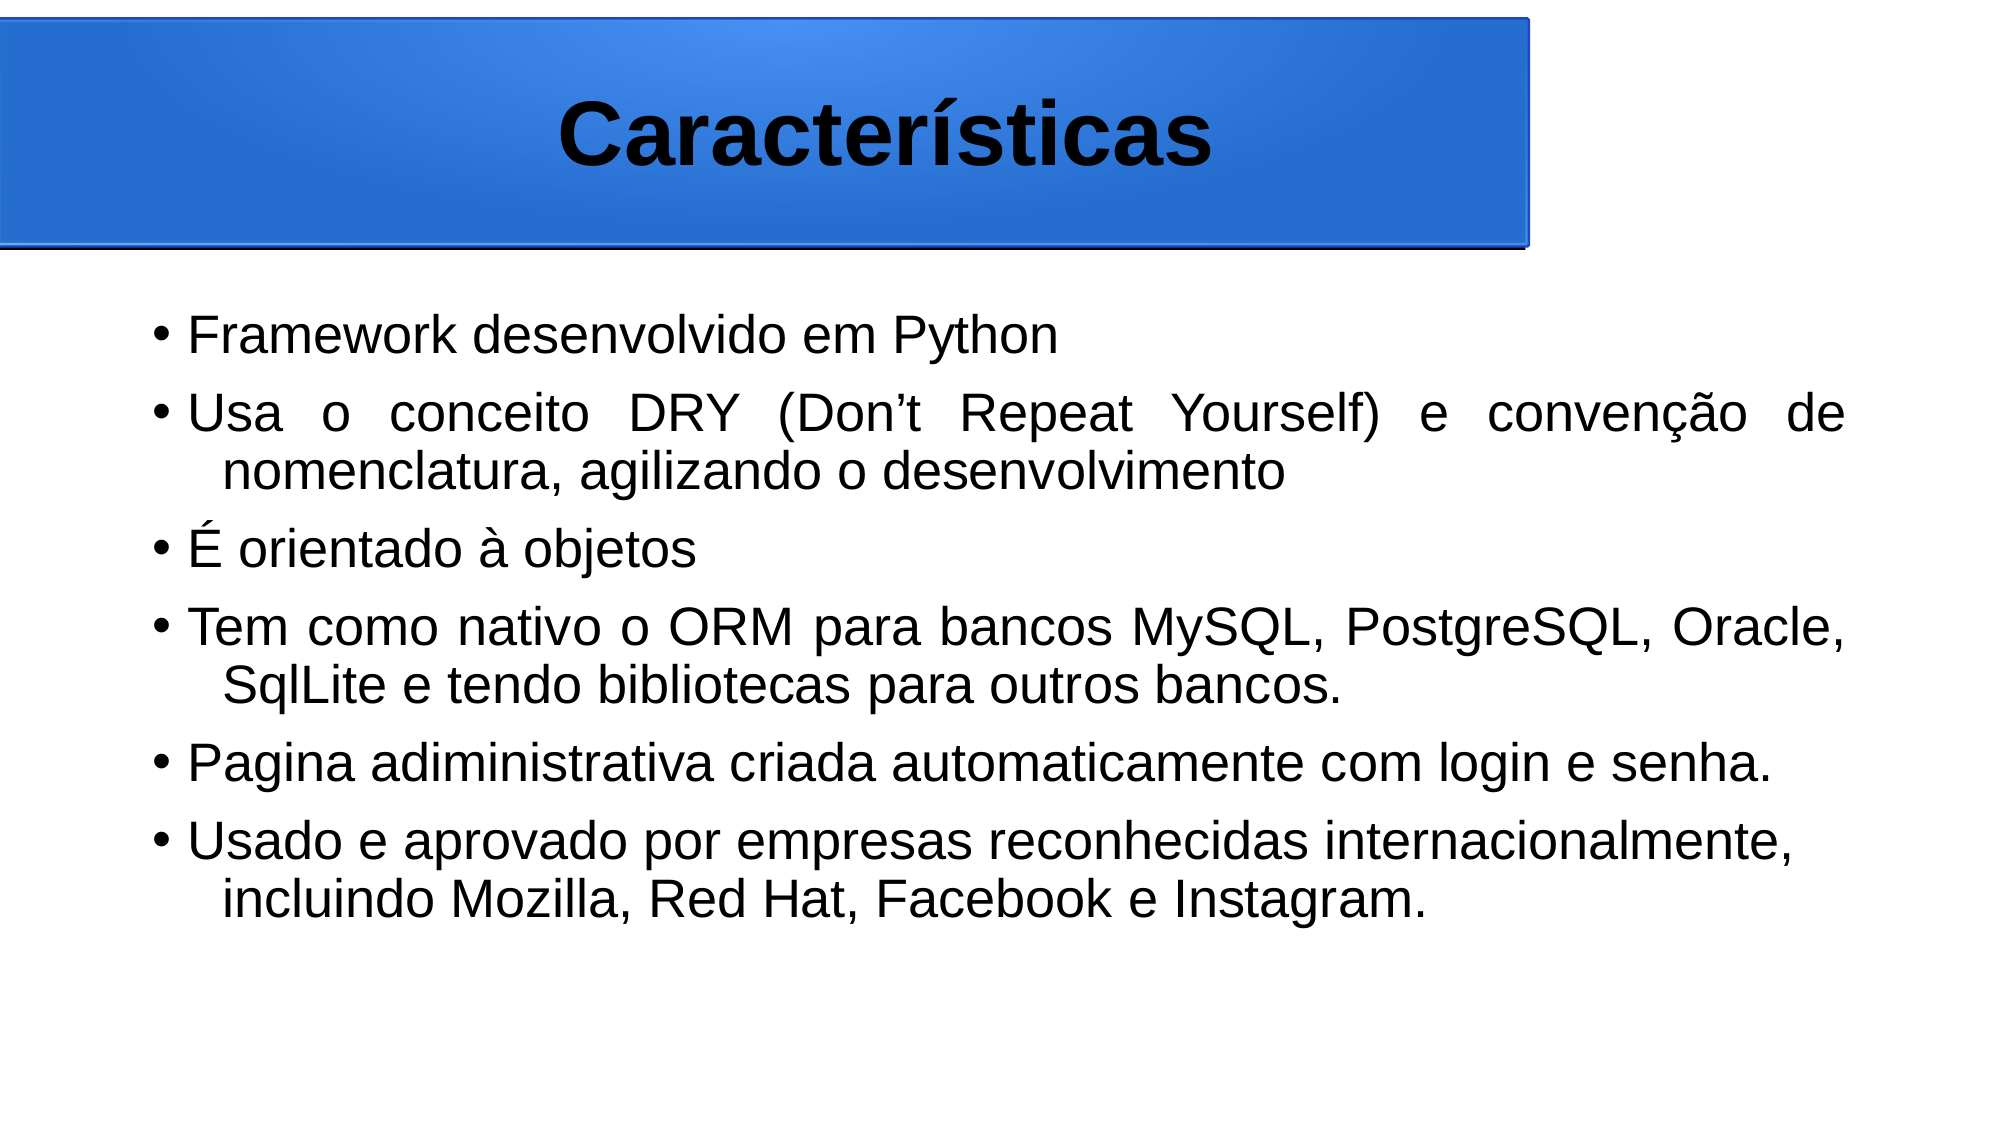

# Características
Framework desenvolvido em Python
Usa o conceito DRY (Don’t Repeat Yourself) e convenção de nomenclatura, agilizando o desenvolvimento
É orientado à objetos
Tem como nativo o ORM para bancos MySQL, PostgreSQL, Oracle, SqlLite e tendo bibliotecas para outros bancos.
Pagina adiministrativa criada automaticamente com login e senha.
Usado e aprovado por empresas reconhecidas internacionalmente, incluindo Mozilla, Red Hat, Facebook e Instagram.